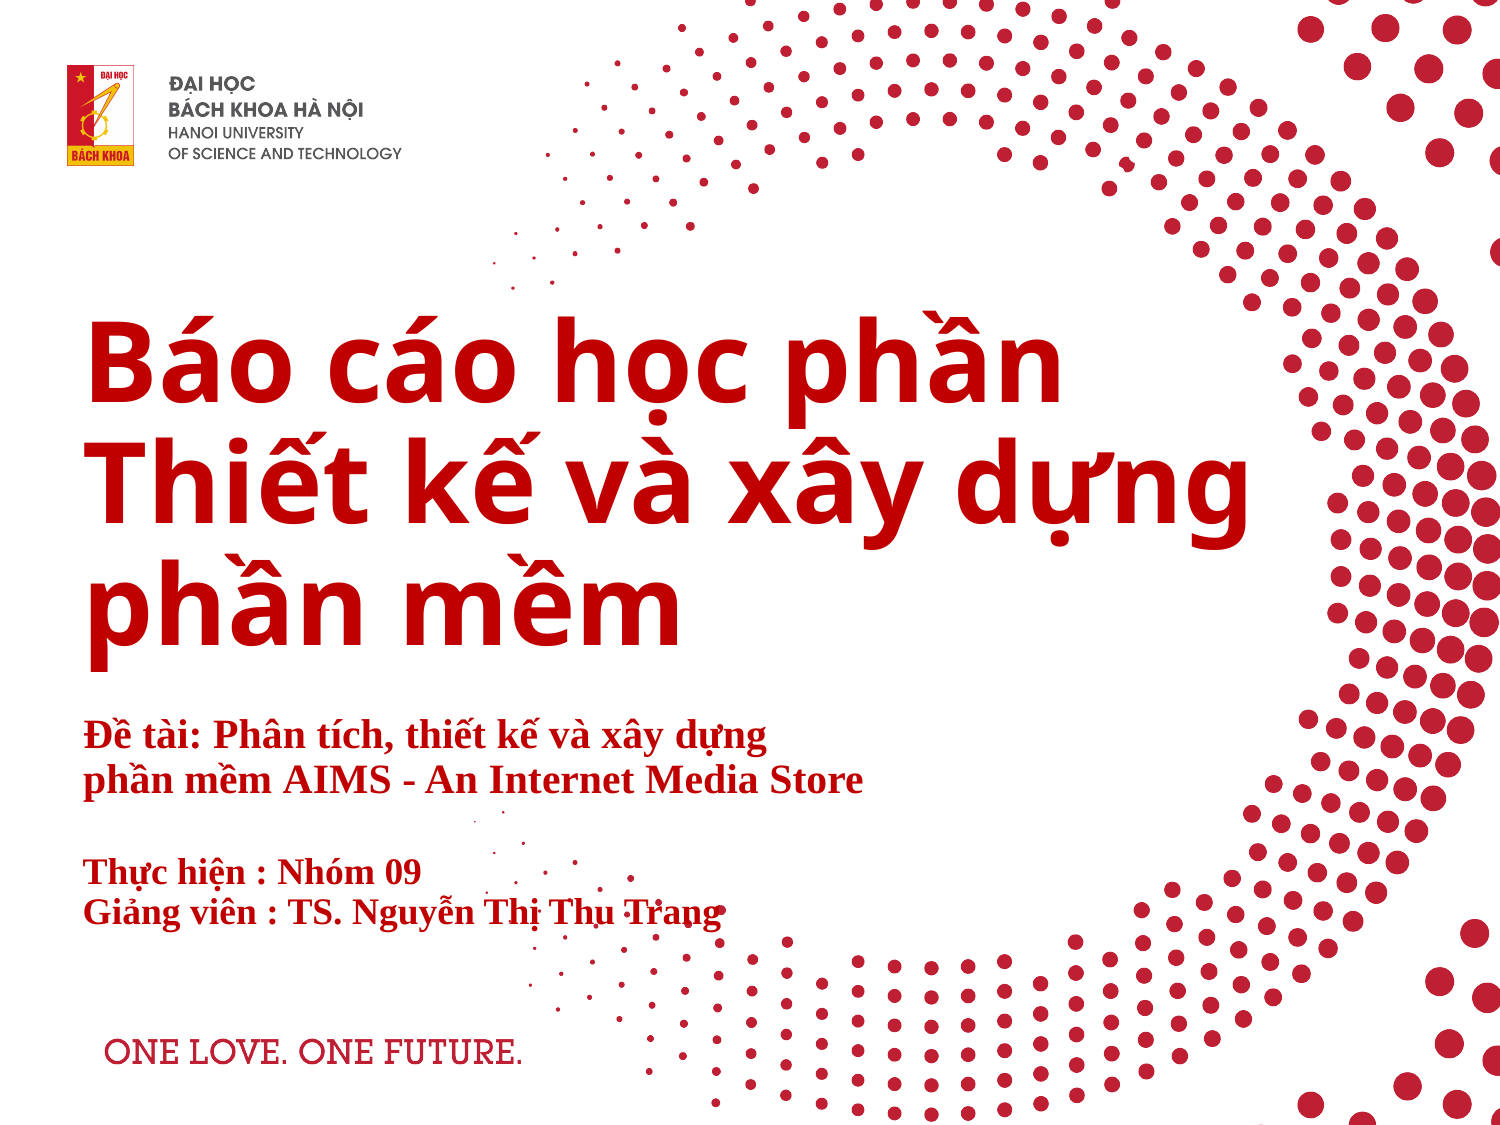

Báo cáo học phần
Thiết kế và xây dựng phần mềm
Đề tài: Phân tích, thiết kế và xây dựng
phần mềm AIMS - An Internet Media Store
Thực hiện : Nhóm 09
Giảng viên : TS. Nguyễn Thị Thu Trang